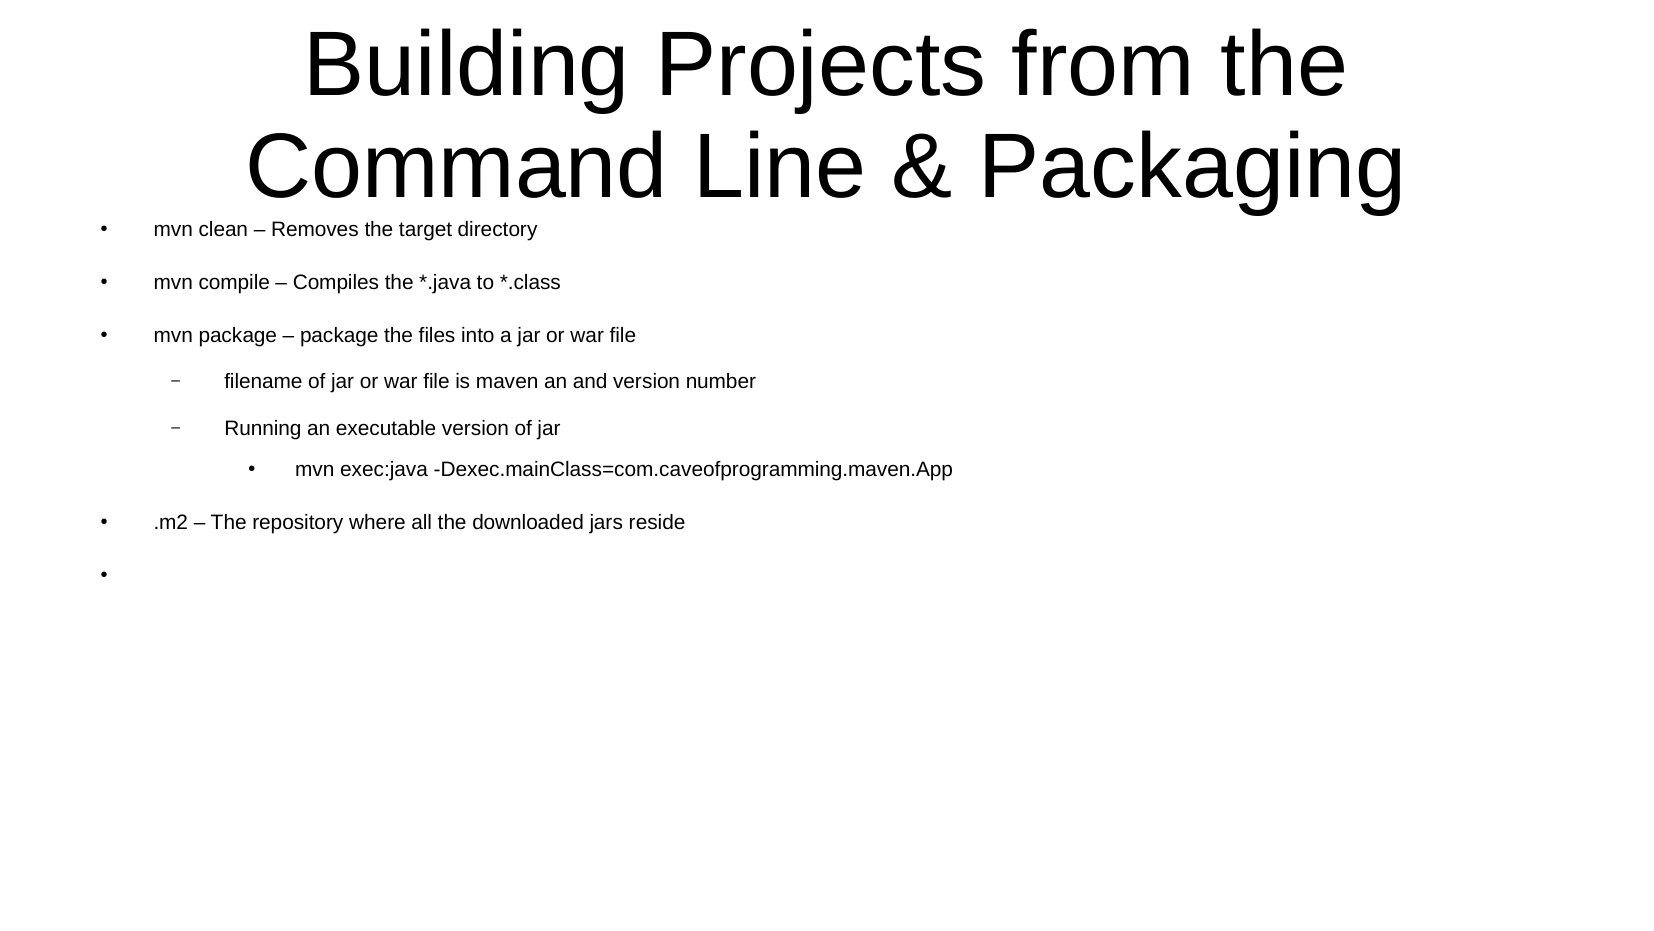

# Building Projects from the Command Line & Packaging
mvn clean – Removes the target directory
mvn compile – Compiles the *.java to *.class
mvn package – package the files into a jar or war file
filename of jar or war file is maven an and version number
Running an executable version of jar
mvn exec:java -Dexec.mainClass=com.caveofprogramming.maven.App
.m2 – The repository where all the downloaded jars reside